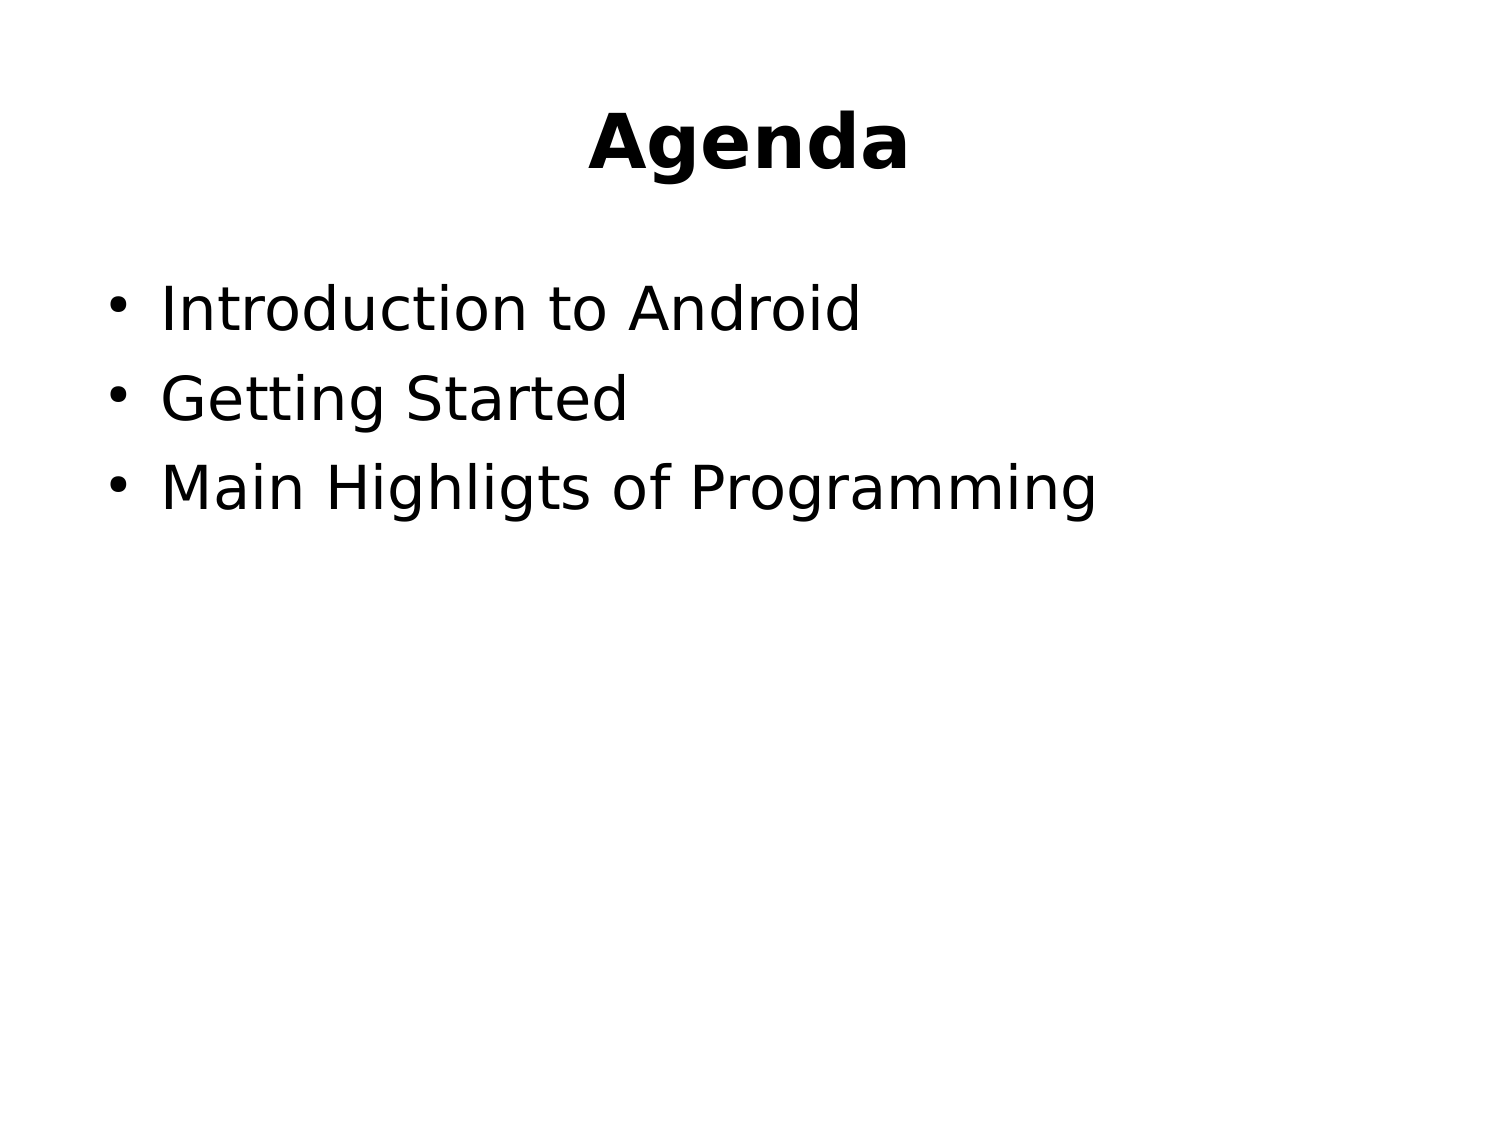

# Agenda
Introduction to Android
Getting Started
Main Highligts of Programming